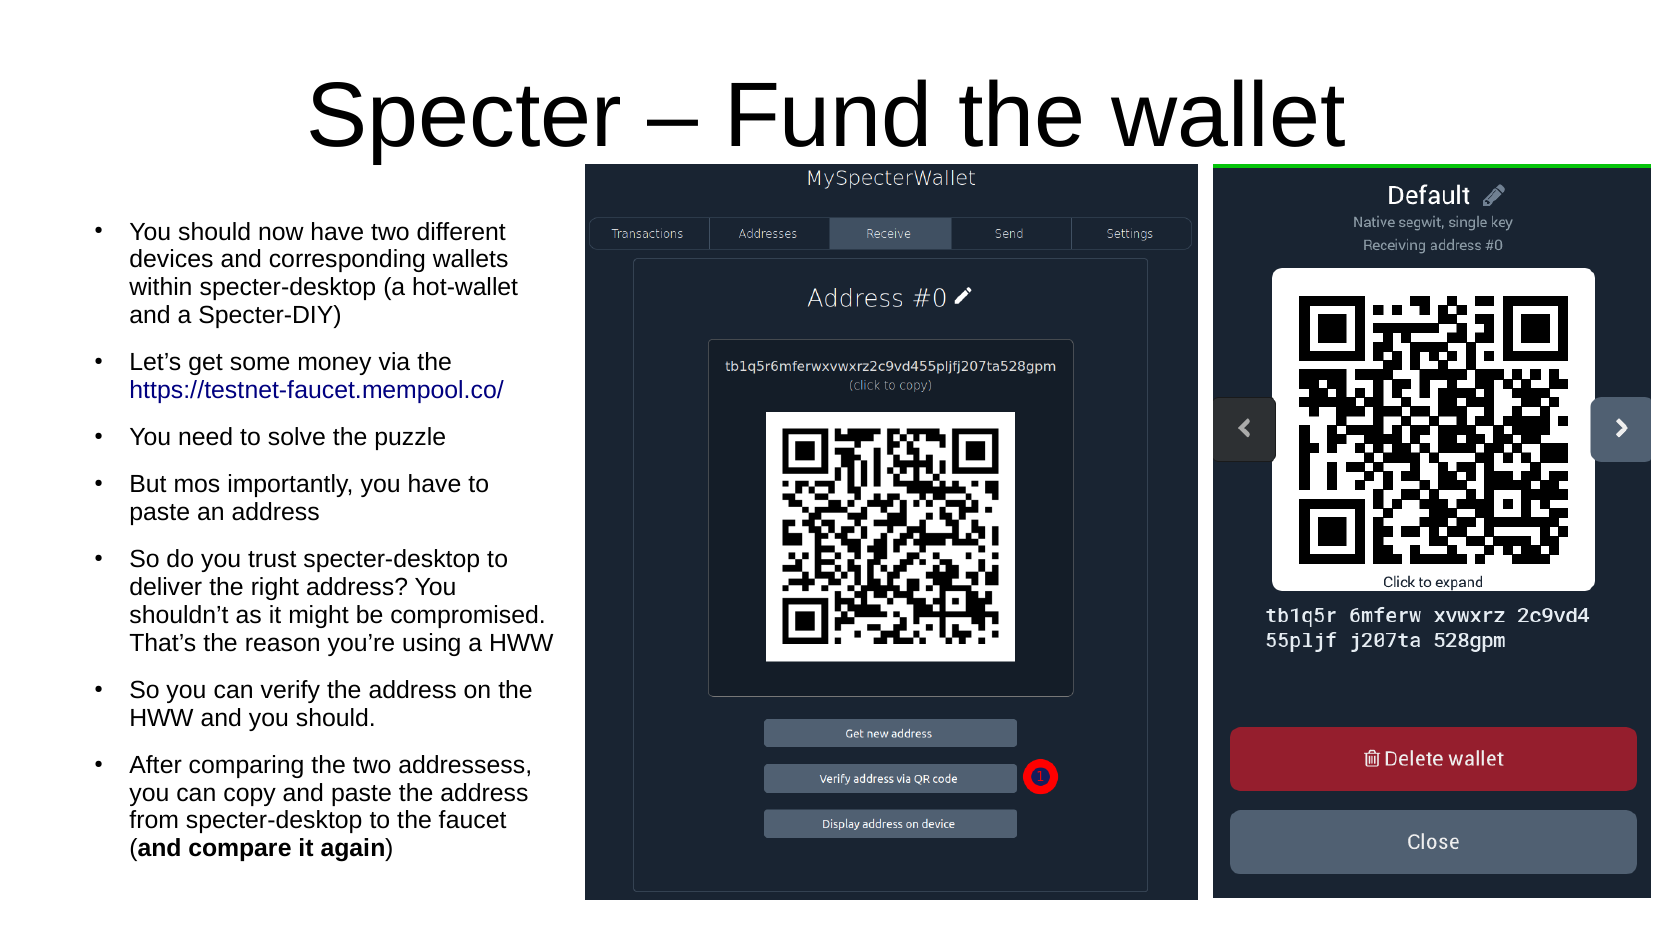

# Specter – Fund the wallet
You should now have two different devices and corresponding wallets within specter-desktop (a hot-wallet and a Specter-DIY)
Let’s get some money via the https://testnet-faucet.mempool.co/
You need to solve the puzzle
But mos importantly, you have to paste an address
So do you trust specter-desktop to deliver the right address? You shouldn’t as it might be compromised. That’s the reason you’re using a HWW
So you can verify the address on the HWW and you should.
After comparing the two addressess, you can copy and paste the address from specter-desktop to the faucet (and compare it again)